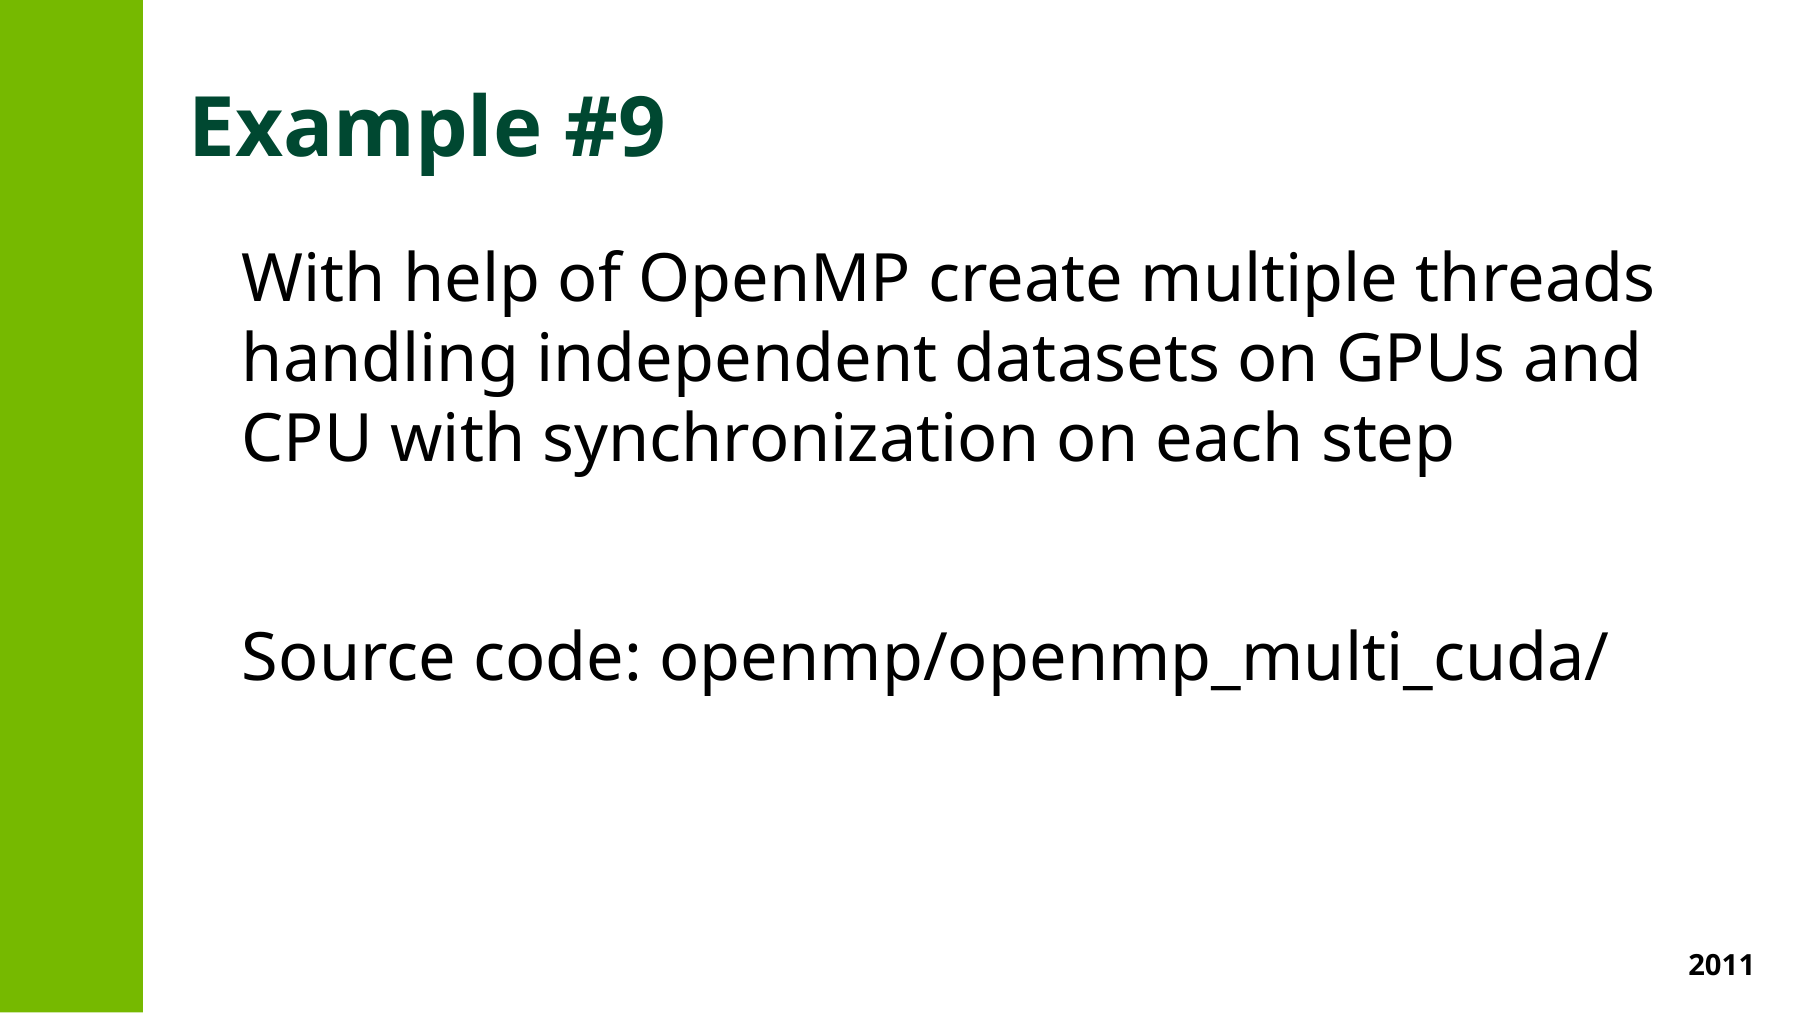

Example #9
# With help of OpenMP create multiple threads handling independent datasets on GPUs and CPU with synchronization on each step
Source code: openmp/openmp_multi_cuda/